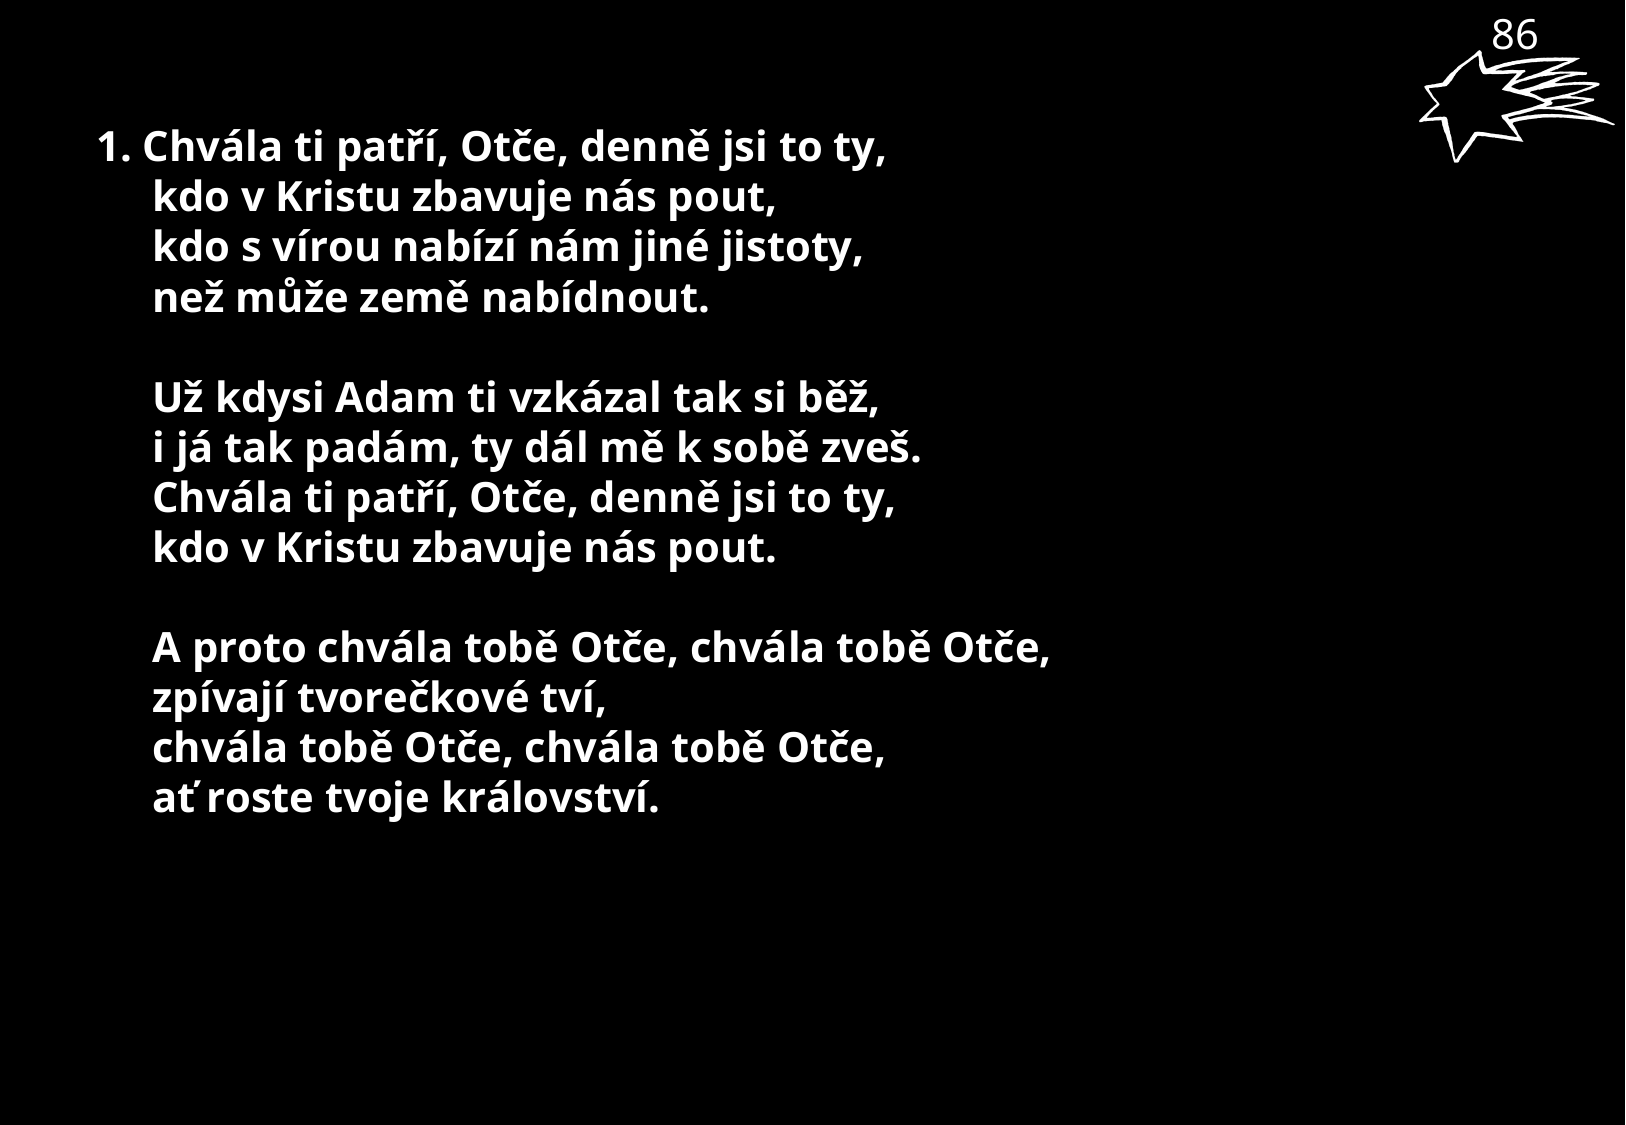

86
# 1. Chvála ti patří, Otče, denně jsi to ty, kdo v Kristu zbavuje nás pout, kdo s vírou nabízí nám jiné jistoty, než může země nabídnout. Už kdysi Adam ti vzkázal tak si běž, i já tak padám, ty dál mě k sobě zveš. Chvála ti patří, Otče, denně jsi to ty, kdo v Kristu zbavuje nás pout. A proto chvála tobě Otče, chvála tobě Otče, zpívají tvorečkové tví, chvála tobě Otče, chvála tobě Otče, ať roste tvoje království.